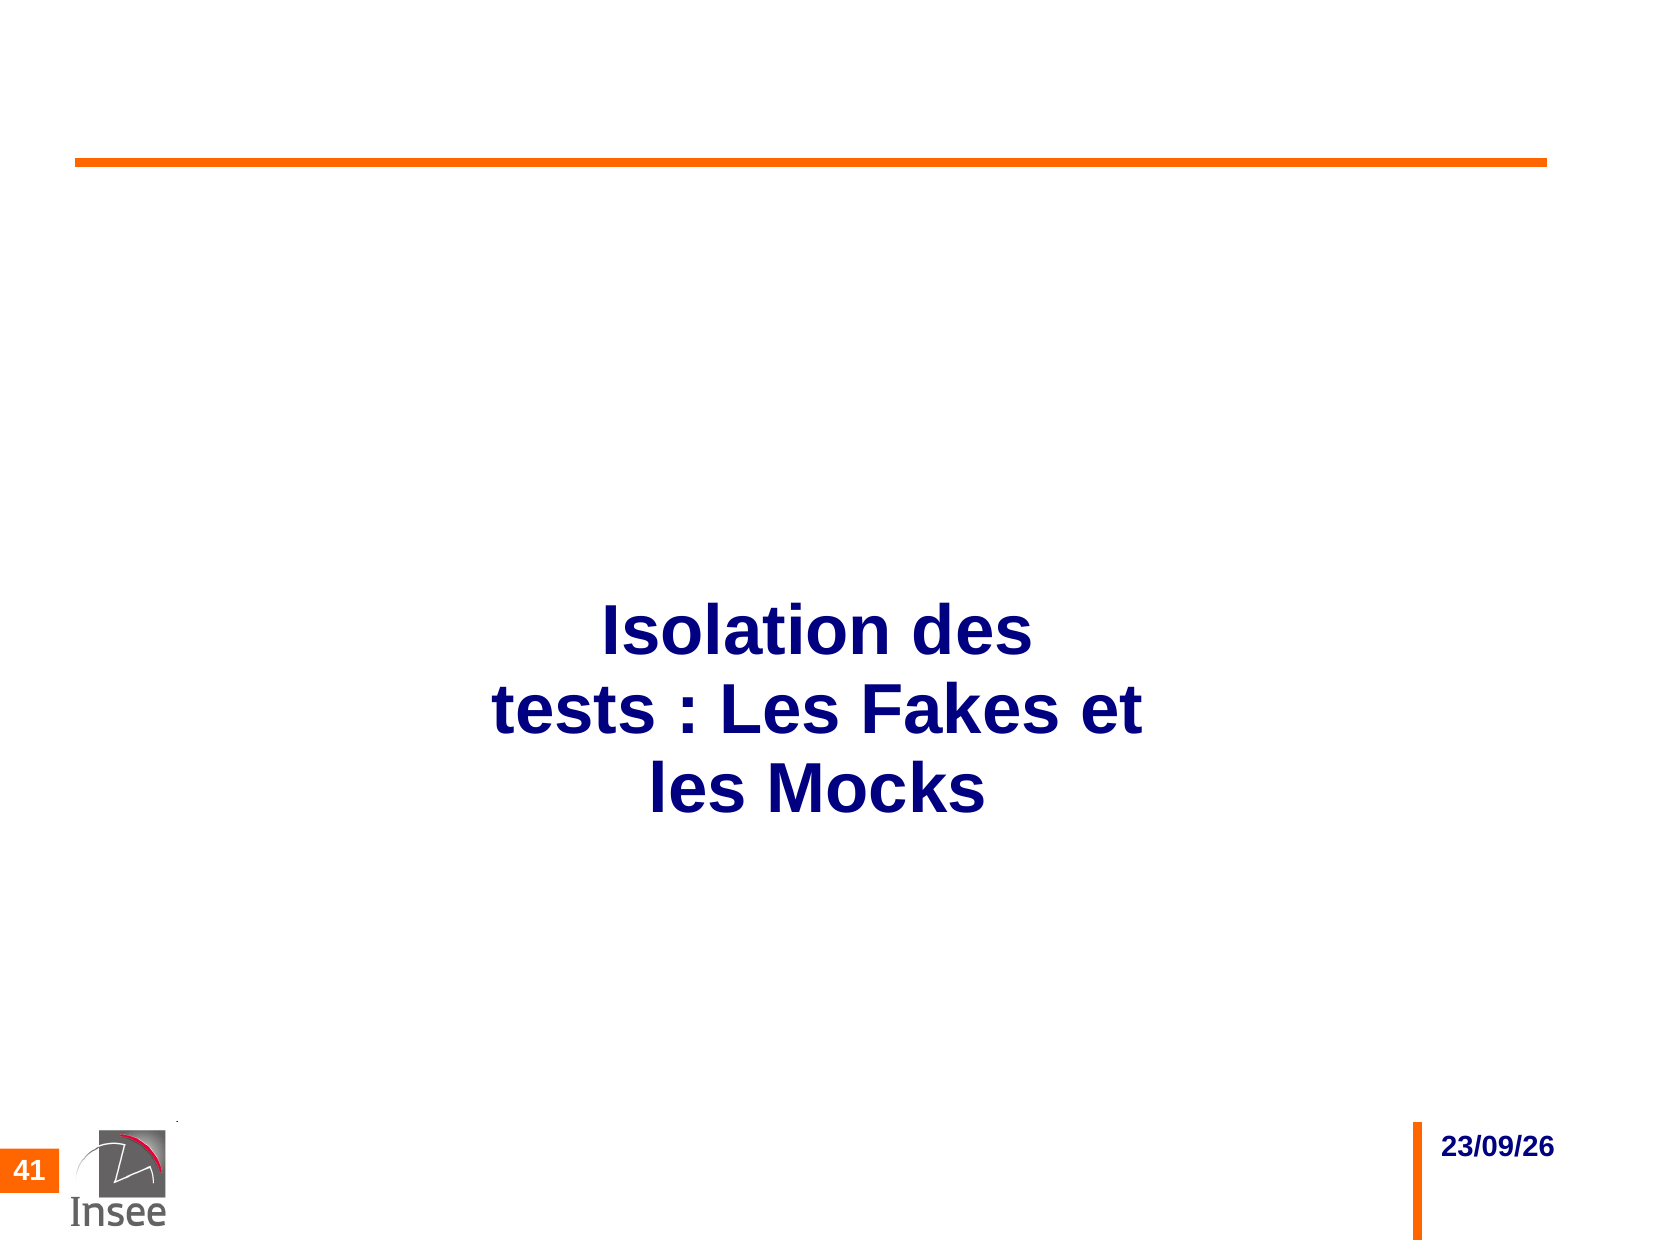

#
Isolation des tests : Les Fakes et les Mocks
41